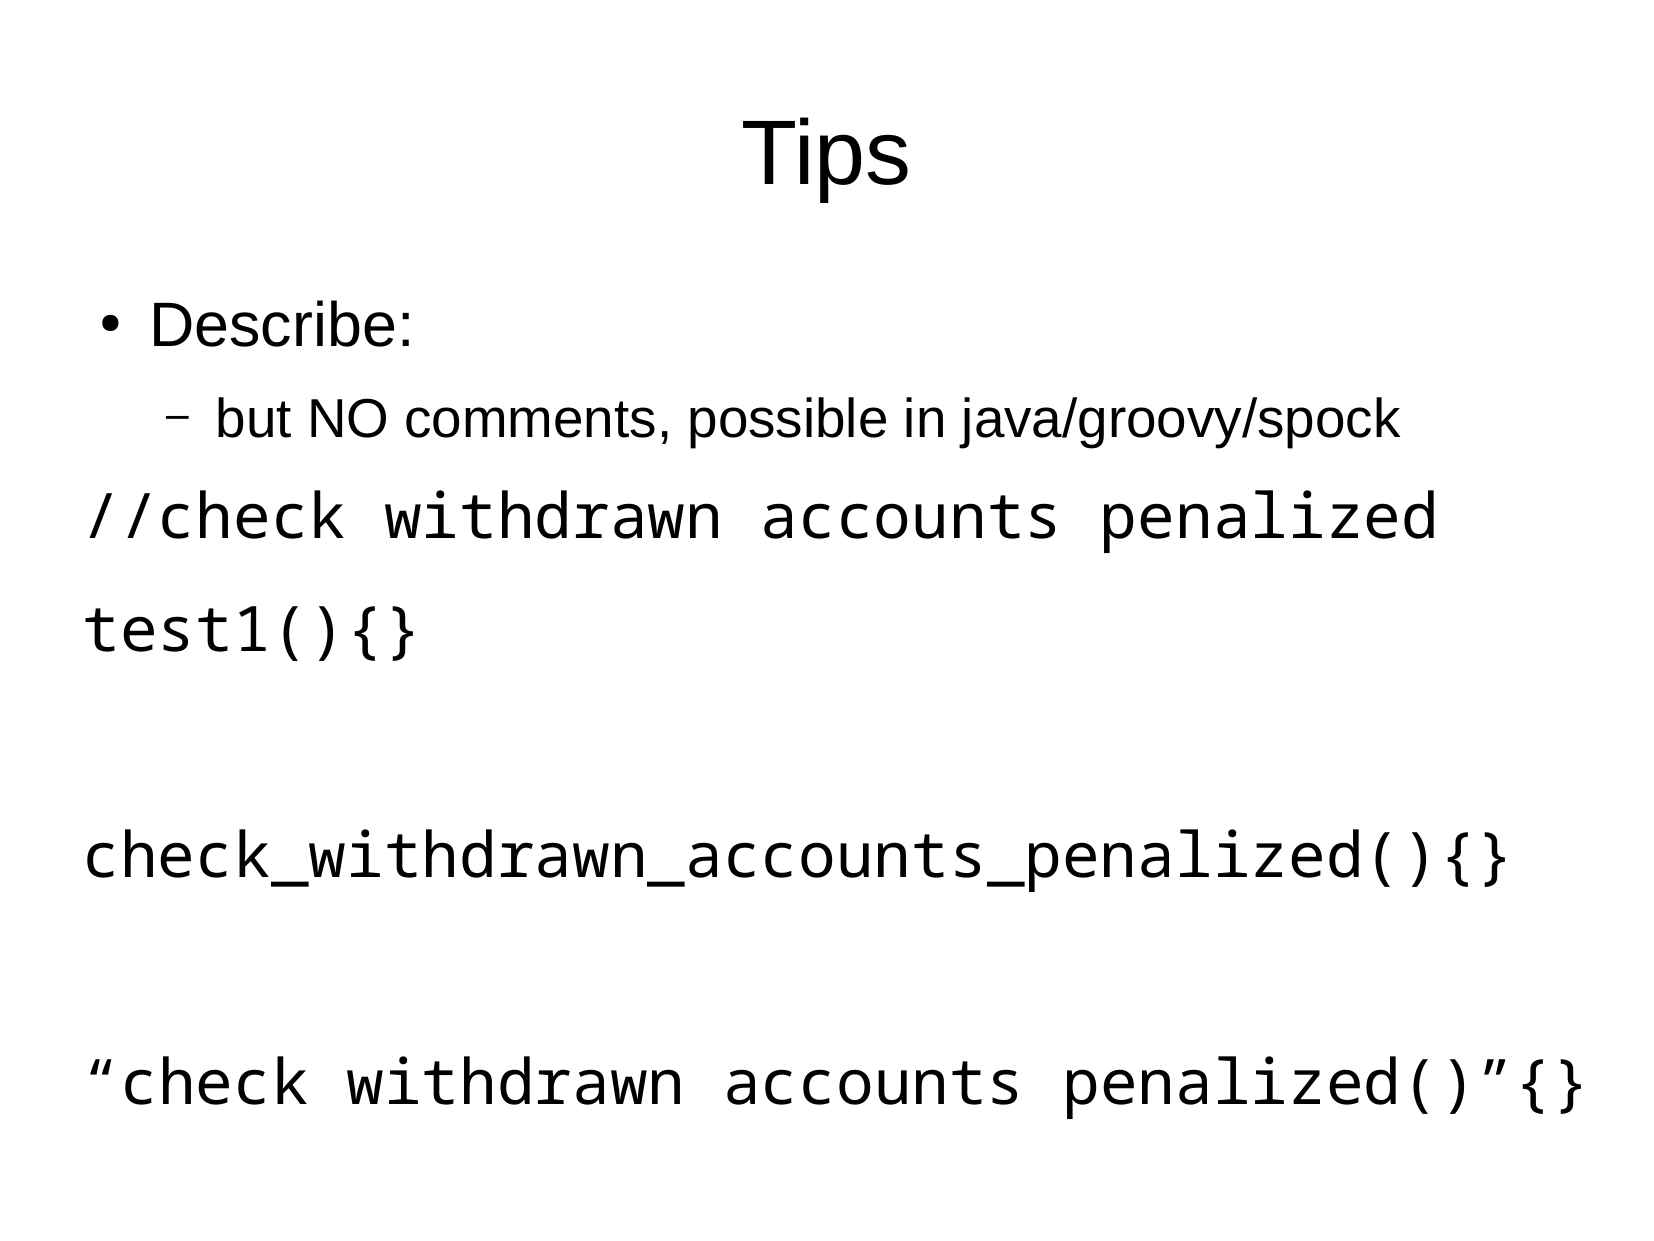

# Tips
Describe:
but NO comments, possible in java/groovy/spock
//check withdrawn accounts penalized
test1(){}
check_withdrawn_accounts_penalized(){}
“check withdrawn accounts penalized()”{}